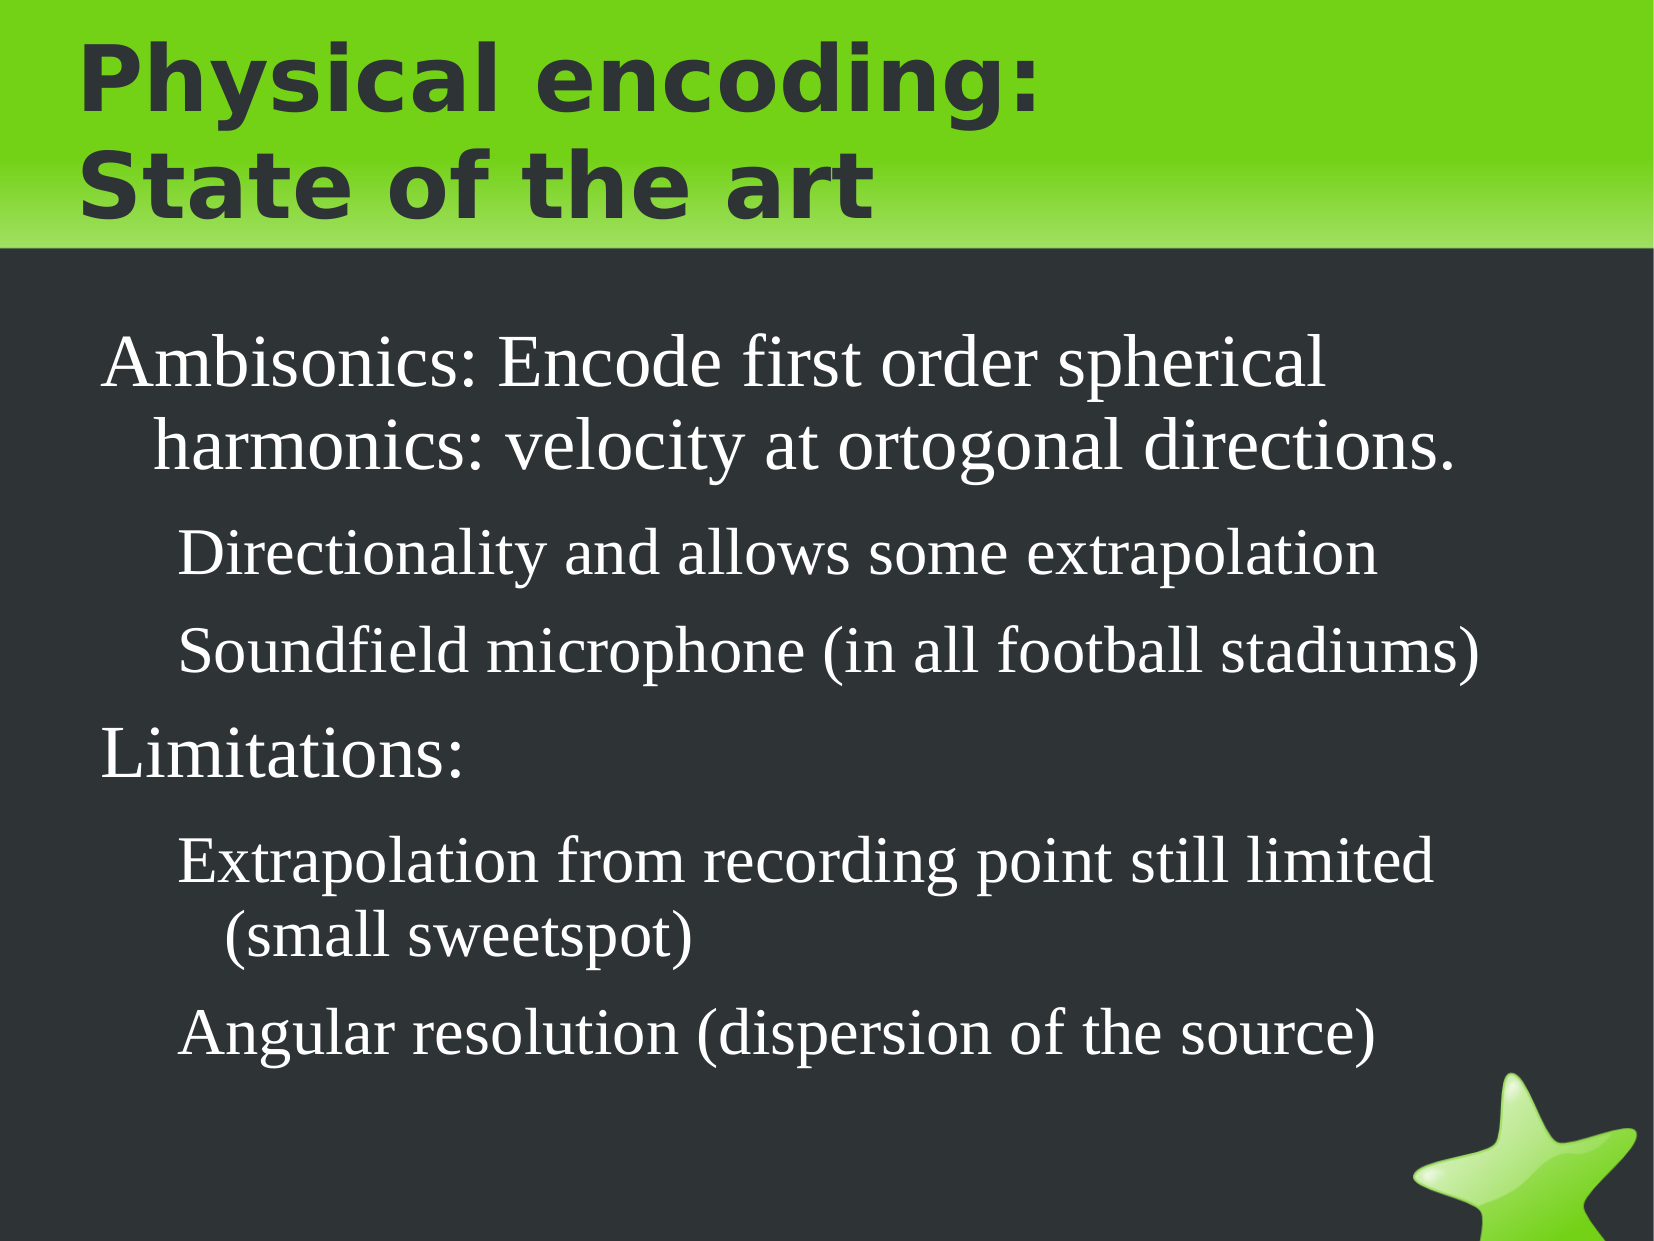

# Physical encoding: State of the art
Ambisonics: Encode first order spherical harmonics: velocity at ortogonal directions.
Directionality and allows some extrapolation
Soundfield microphone (in all football stadiums)
Limitations:
Extrapolation from recording point still limited (small sweetspot)
Angular resolution (dispersion of the source)